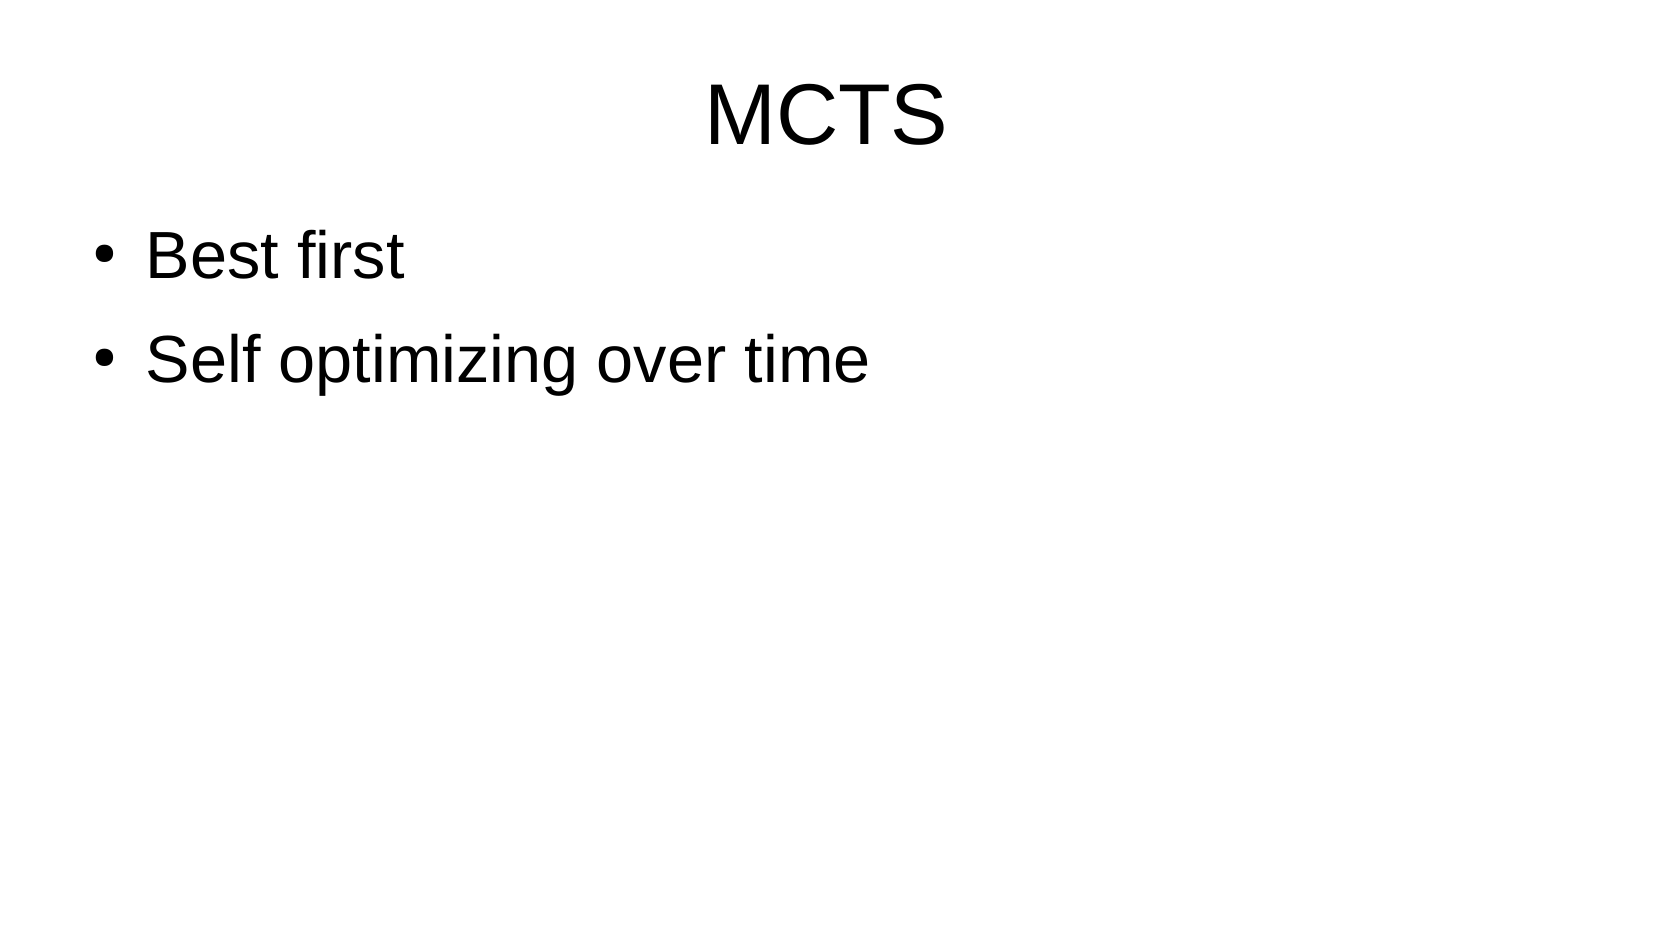

# MCTS
Best first
Self optimizing over time